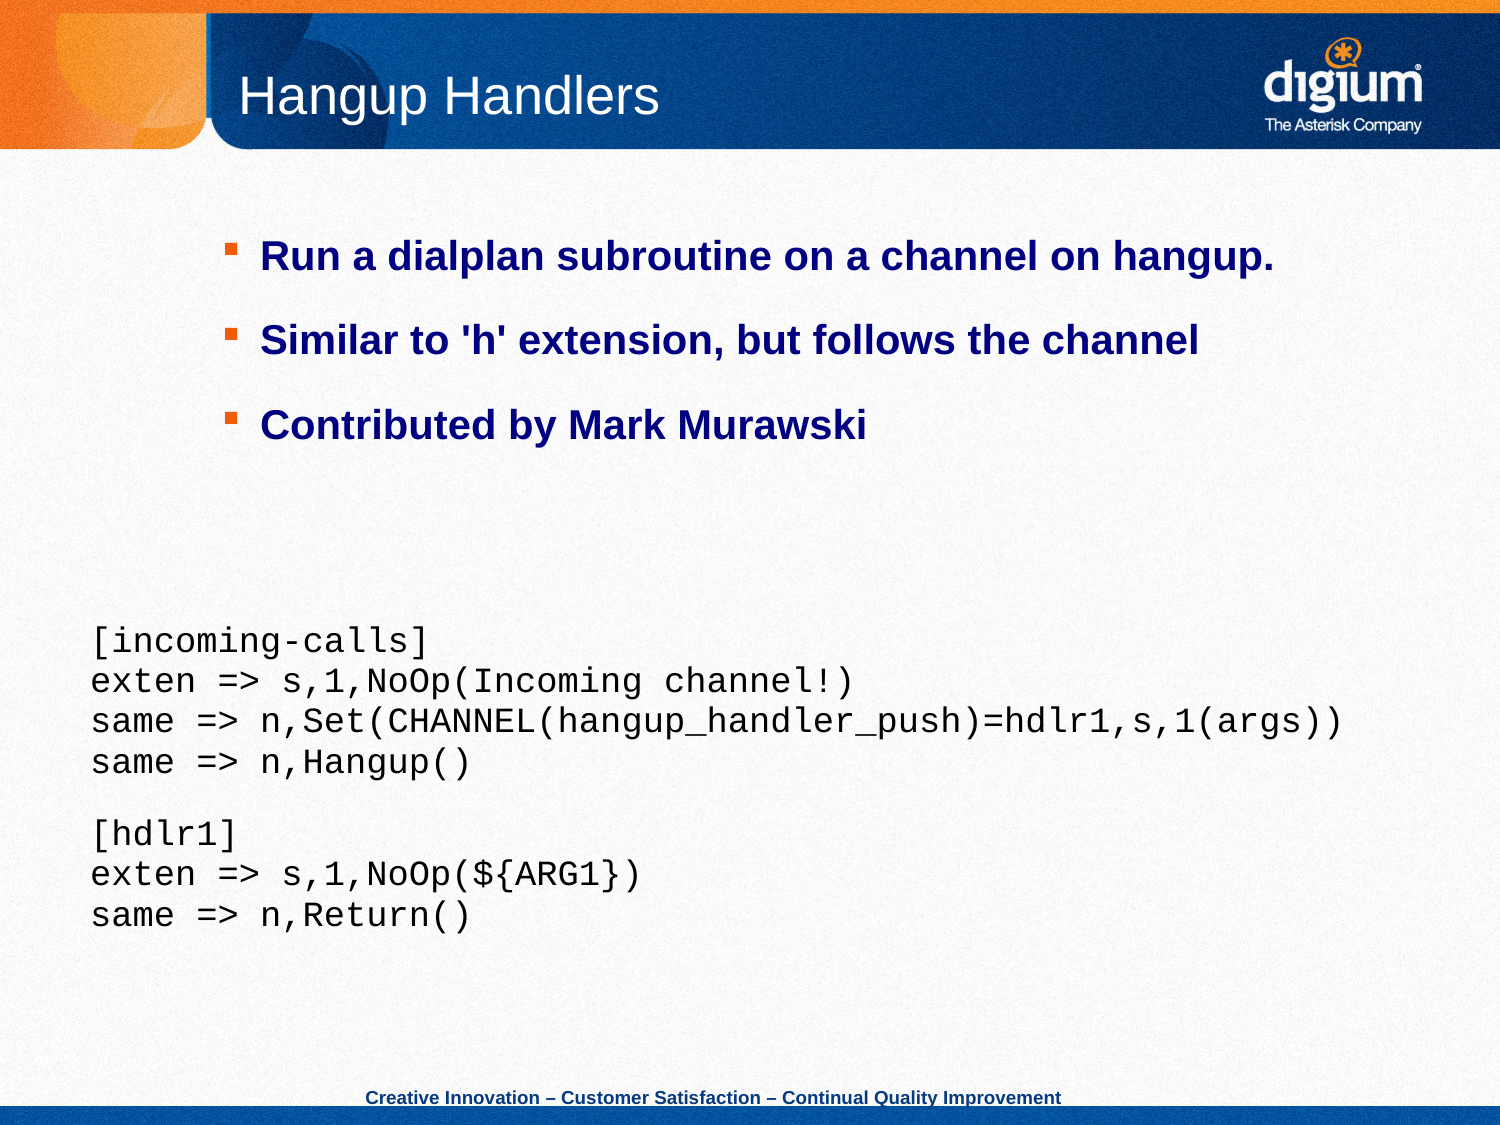

# Hangup Handlers
Run a dialplan subroutine on a channel on hangup.
Similar to 'h' extension, but follows the channel
Contributed by Mark Murawski
[incoming-calls]
exten => s,1,NoOp(Incoming channel!)
same => n,Set(CHANNEL(hangup_handler_push)=hdlr1,s,1(args))
same => n,Hangup()
[hdlr1]
exten => s,1,NoOp(${ARG1})
same => n,Return()